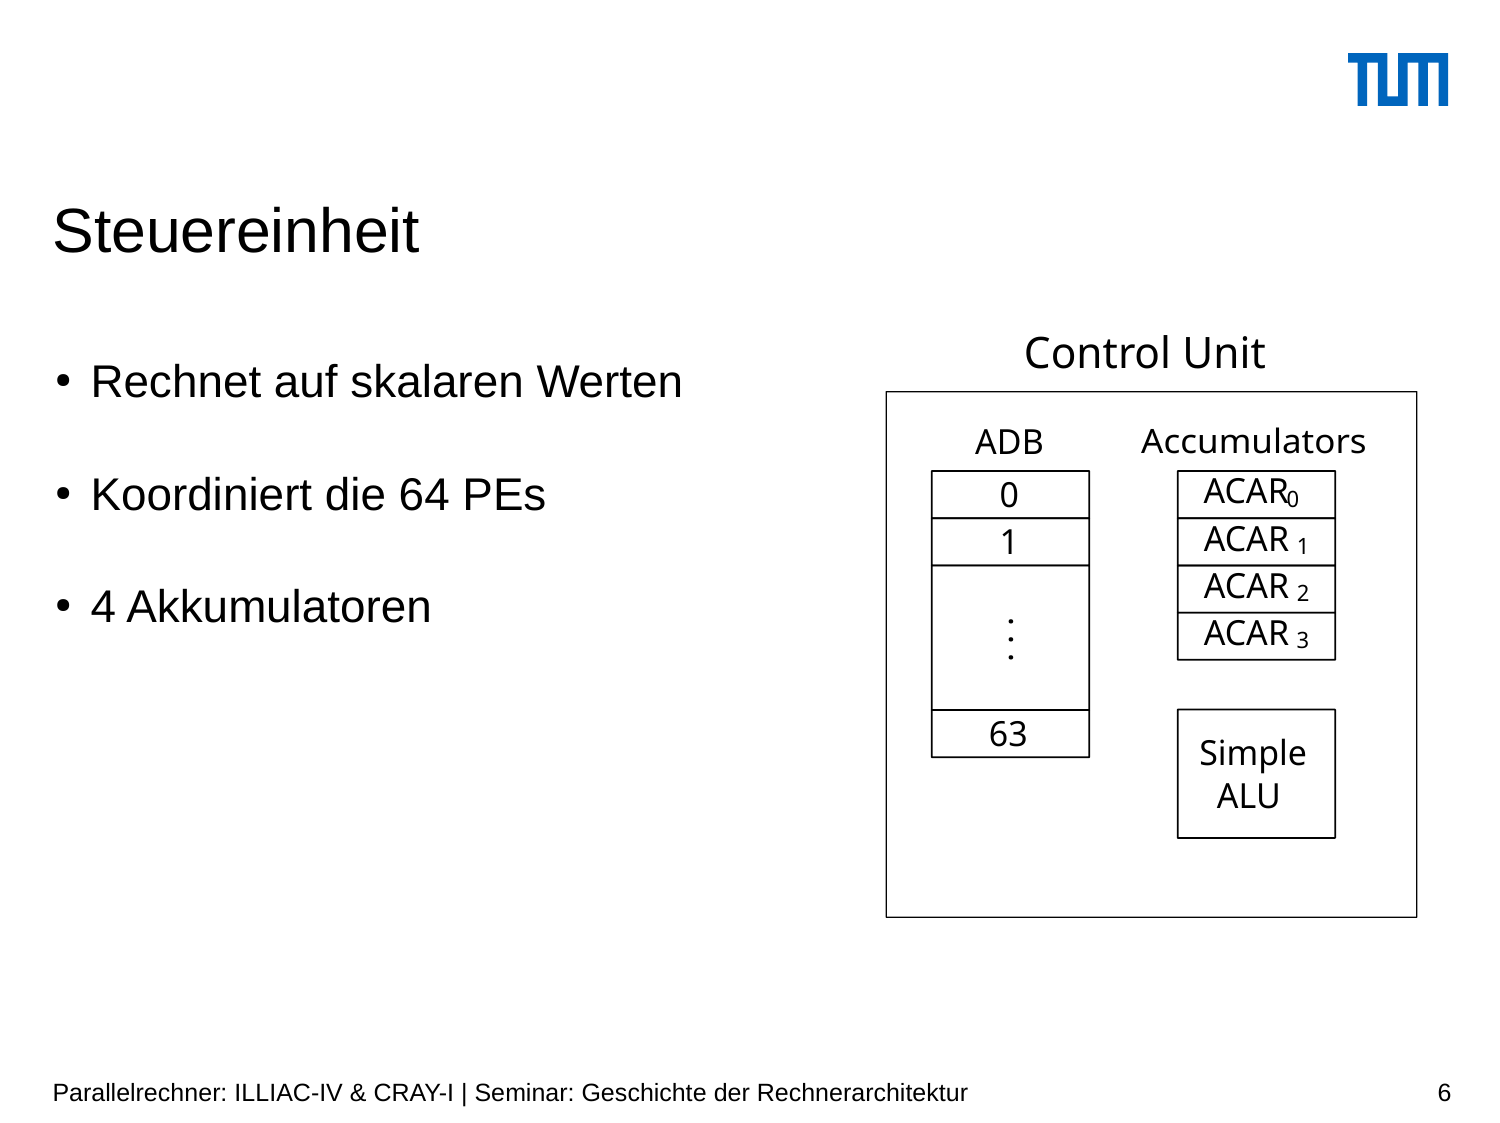

# Steuereinheit
Rechnet auf skalaren Werten
Koordiniert die 64 PEs
4 Akkumulatoren
Parallelrechner: ILLIAC-IV & CRAY-I | Seminar: Geschichte der Rechnerarchitektur
6